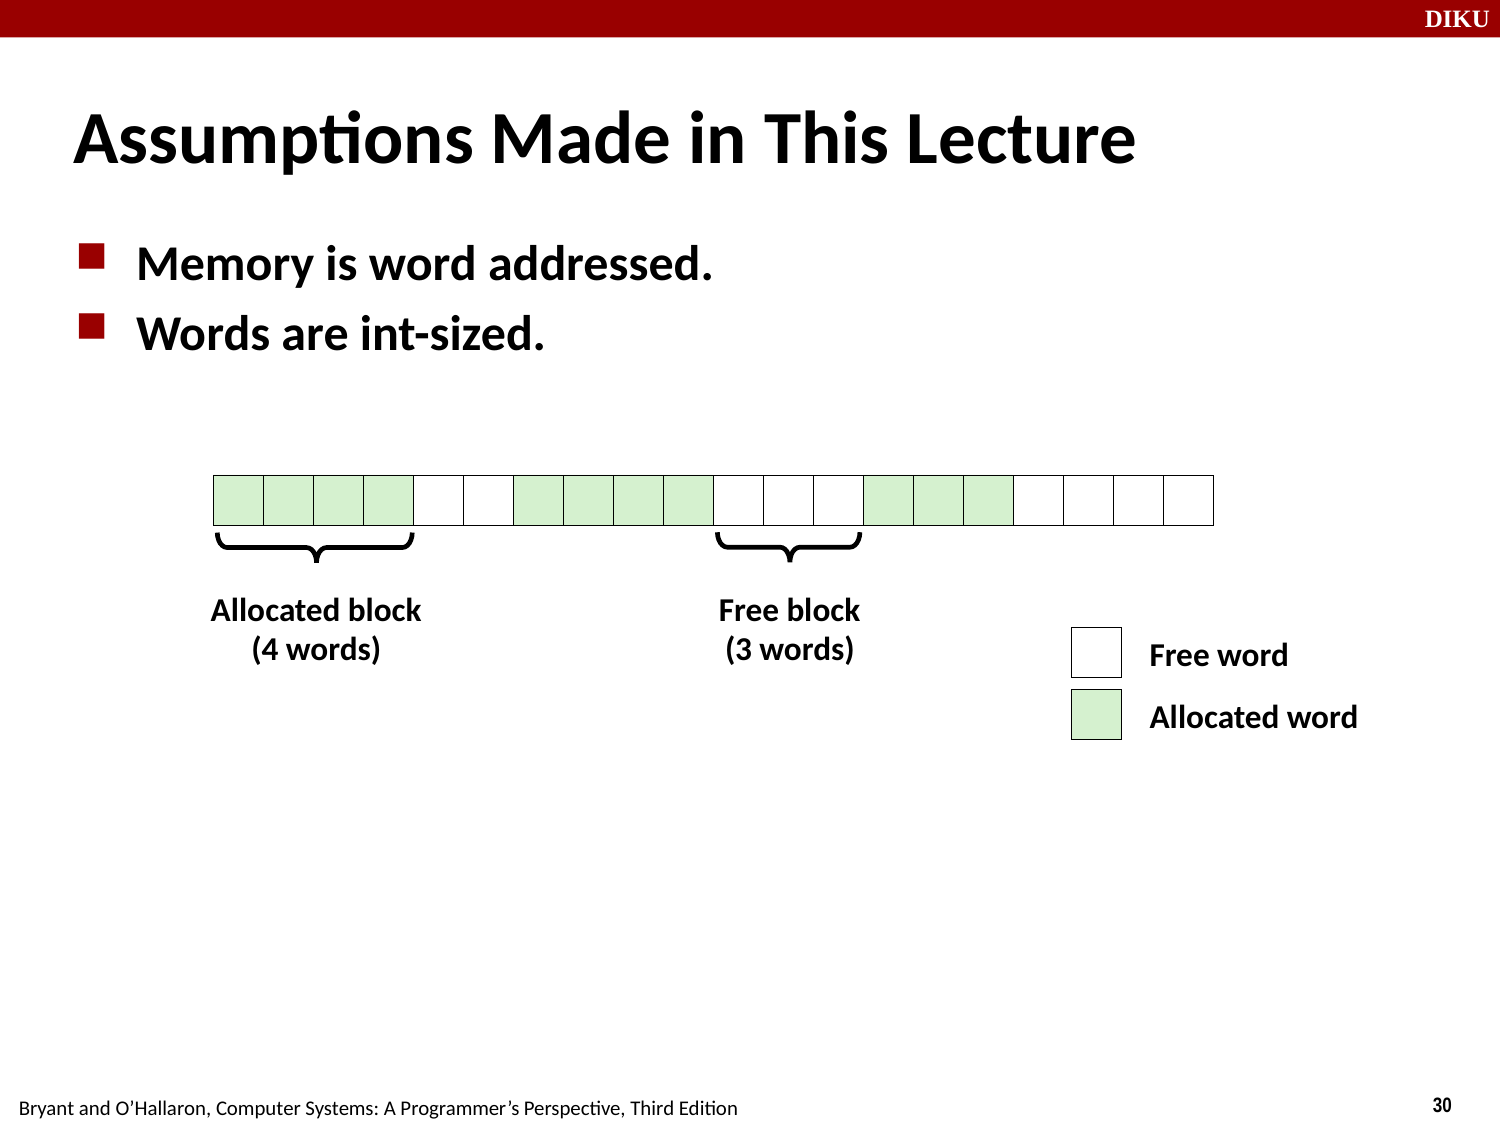

Assumptions Made in This Lecture
Memory is word addressed.
Words are int-sized.
Allocated block
(4 words)
Free block
(3 words)
Free word
Allocated word